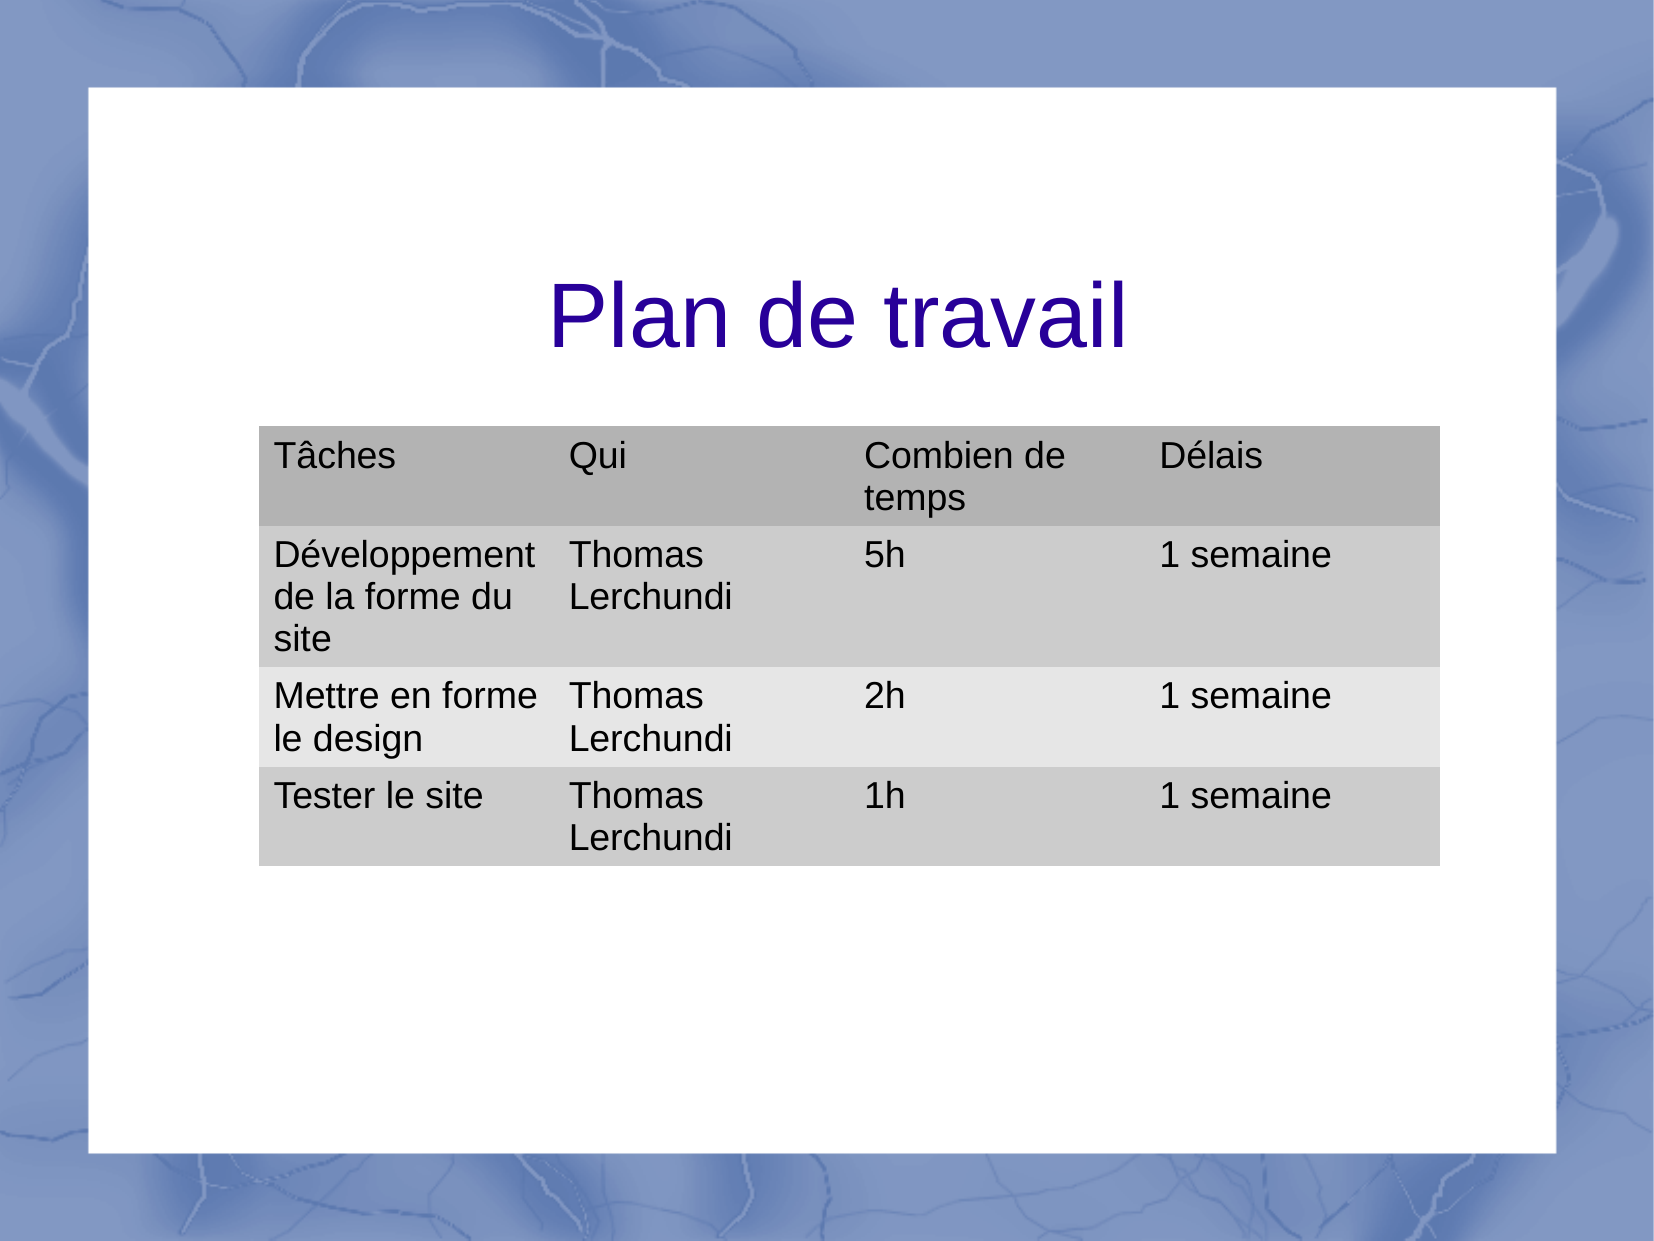

# Plan de travail
| Tâches | Qui | Combien de temps | Délais |
| --- | --- | --- | --- |
| Développement de la forme du site | Thomas Lerchundi | 5h | 1 semaine |
| Mettre en forme le design | Thomas Lerchundi | 2h | 1 semaine |
| Tester le site | Thomas Lerchundi | 1h | 1 semaine |